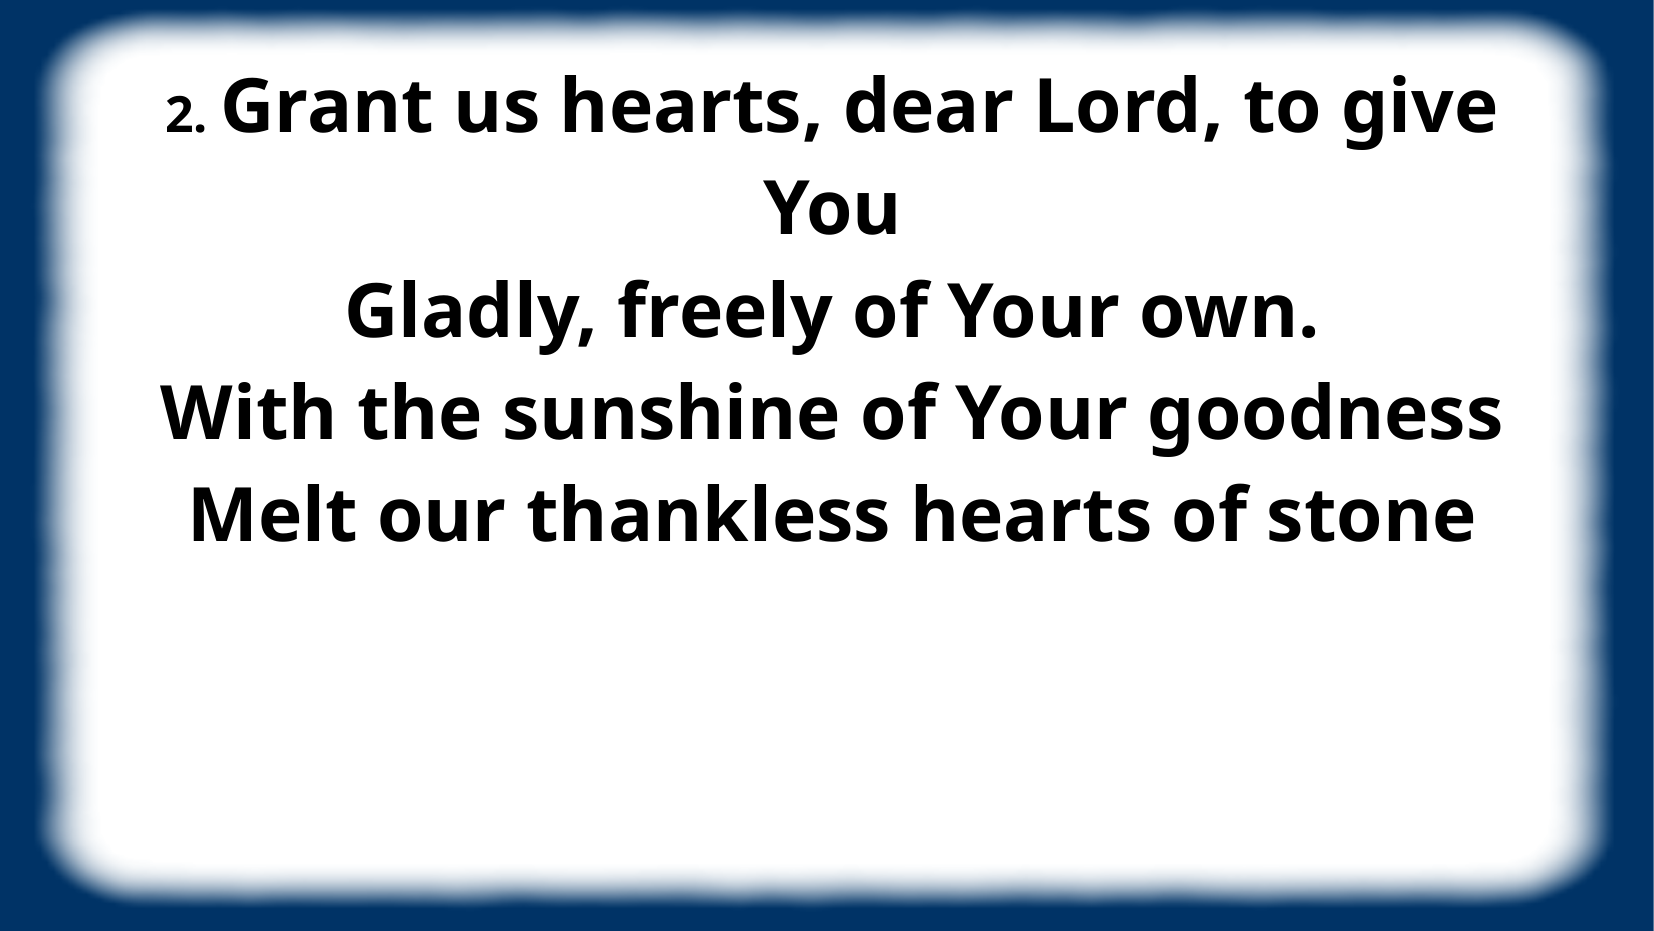

2. Grant us hearts, dear Lord, to give You
Gladly, freely of Your own.
With the sunshine of Your goodness
Melt our thankless hearts of stone